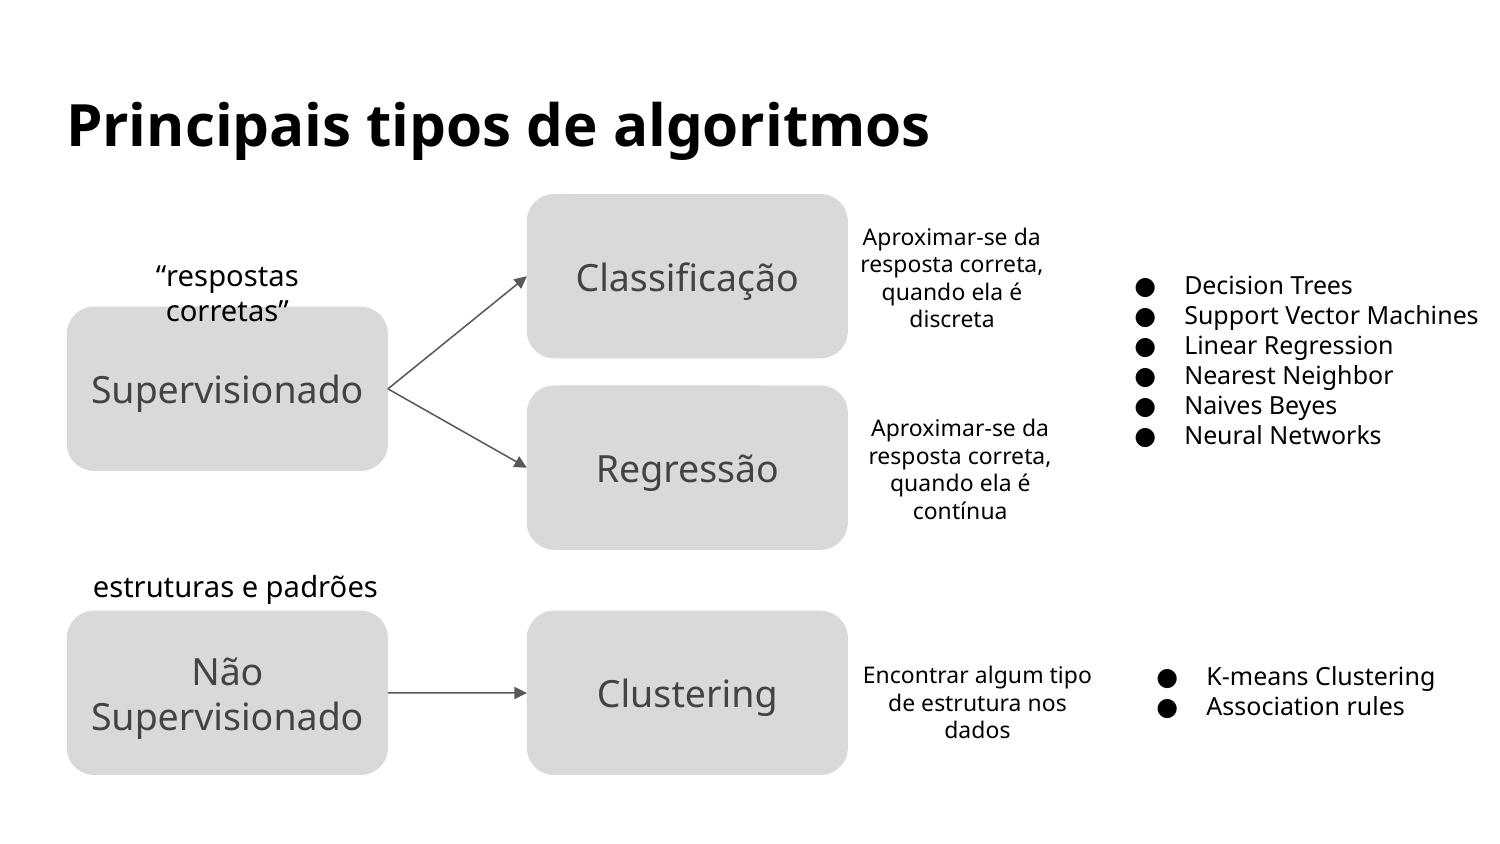

# Principais tipos de algoritmos
Classificação
Aproximar-se da resposta correta, quando ela é discreta
“respostas corretas”
Decision Trees
Support Vector Machines
Linear Regression
Nearest Neighbor
Naives Beyes
Neural Networks
Supervisionado
Regressão
Aproximar-se da resposta correta, quando ela é contínua
estruturas e padrões
Não Supervisionado
Clustering
Encontrar algum tipo de estrutura nos dados
K-means Clustering
Association rules